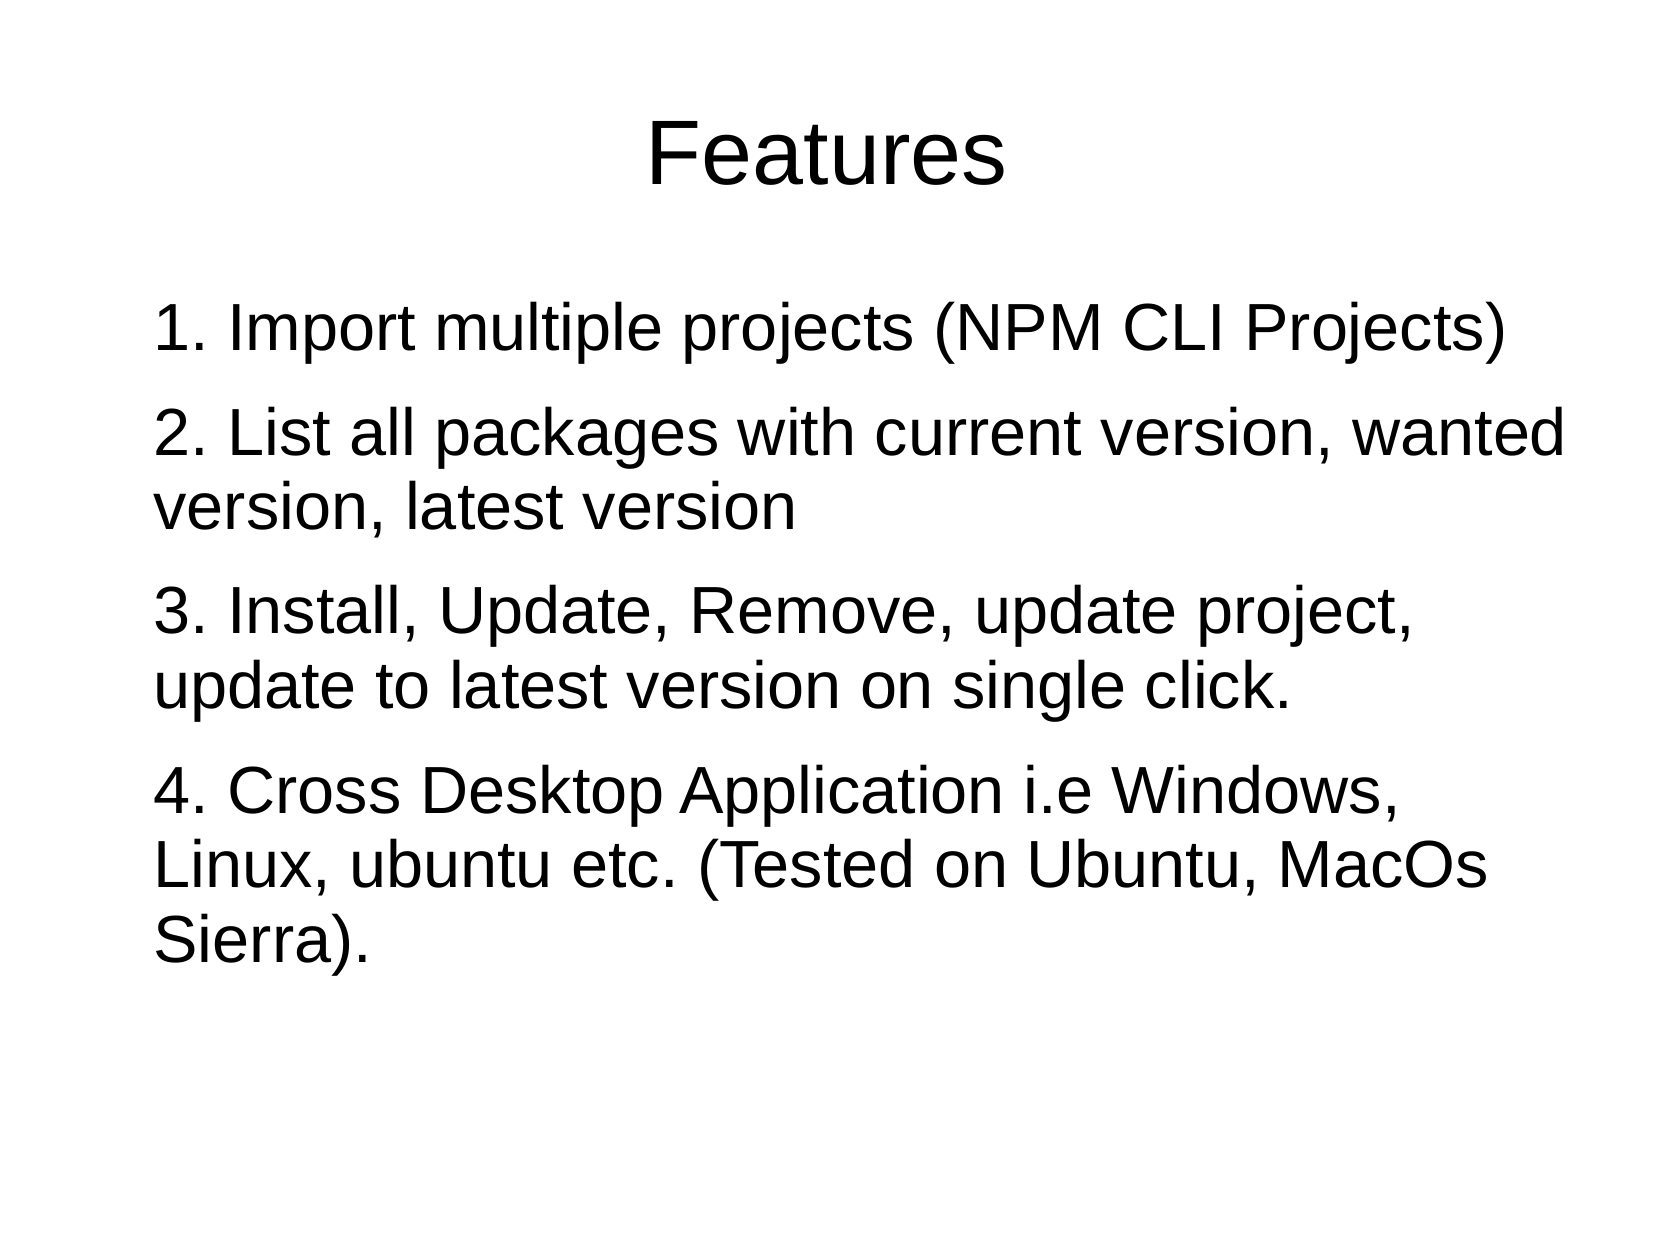

# Features
1. Import multiple projects (NPM CLI Projects)
2. List all packages with current version, wanted version, latest version
3. Install, Update, Remove, update project, update to latest version on single click.
4. Cross Desktop Application i.e Windows, Linux, ubuntu etc. (Tested on Ubuntu, MacOs Sierra).